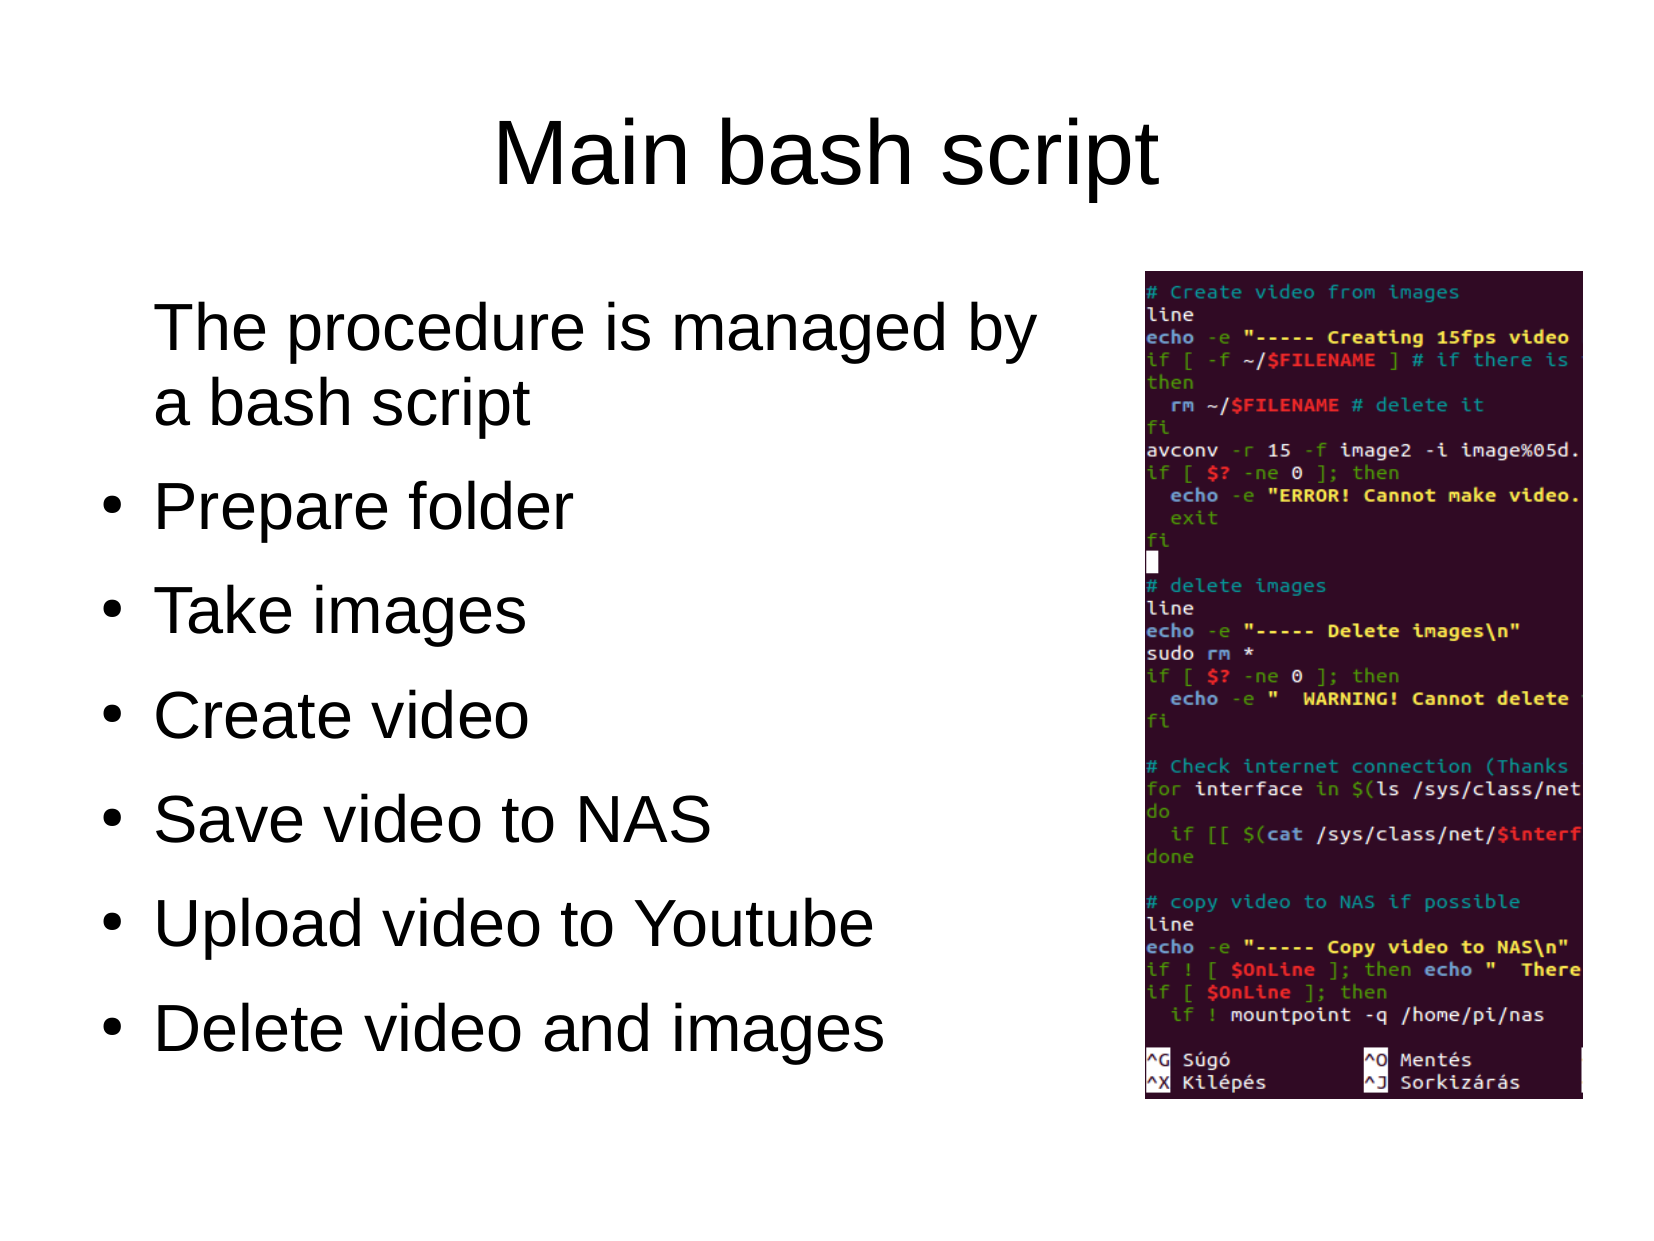

# Main bash script
The procedure is managed by a bash script
Prepare folder
Take images
Create video
Save video to NAS
Upload video to Youtube
Delete video and images